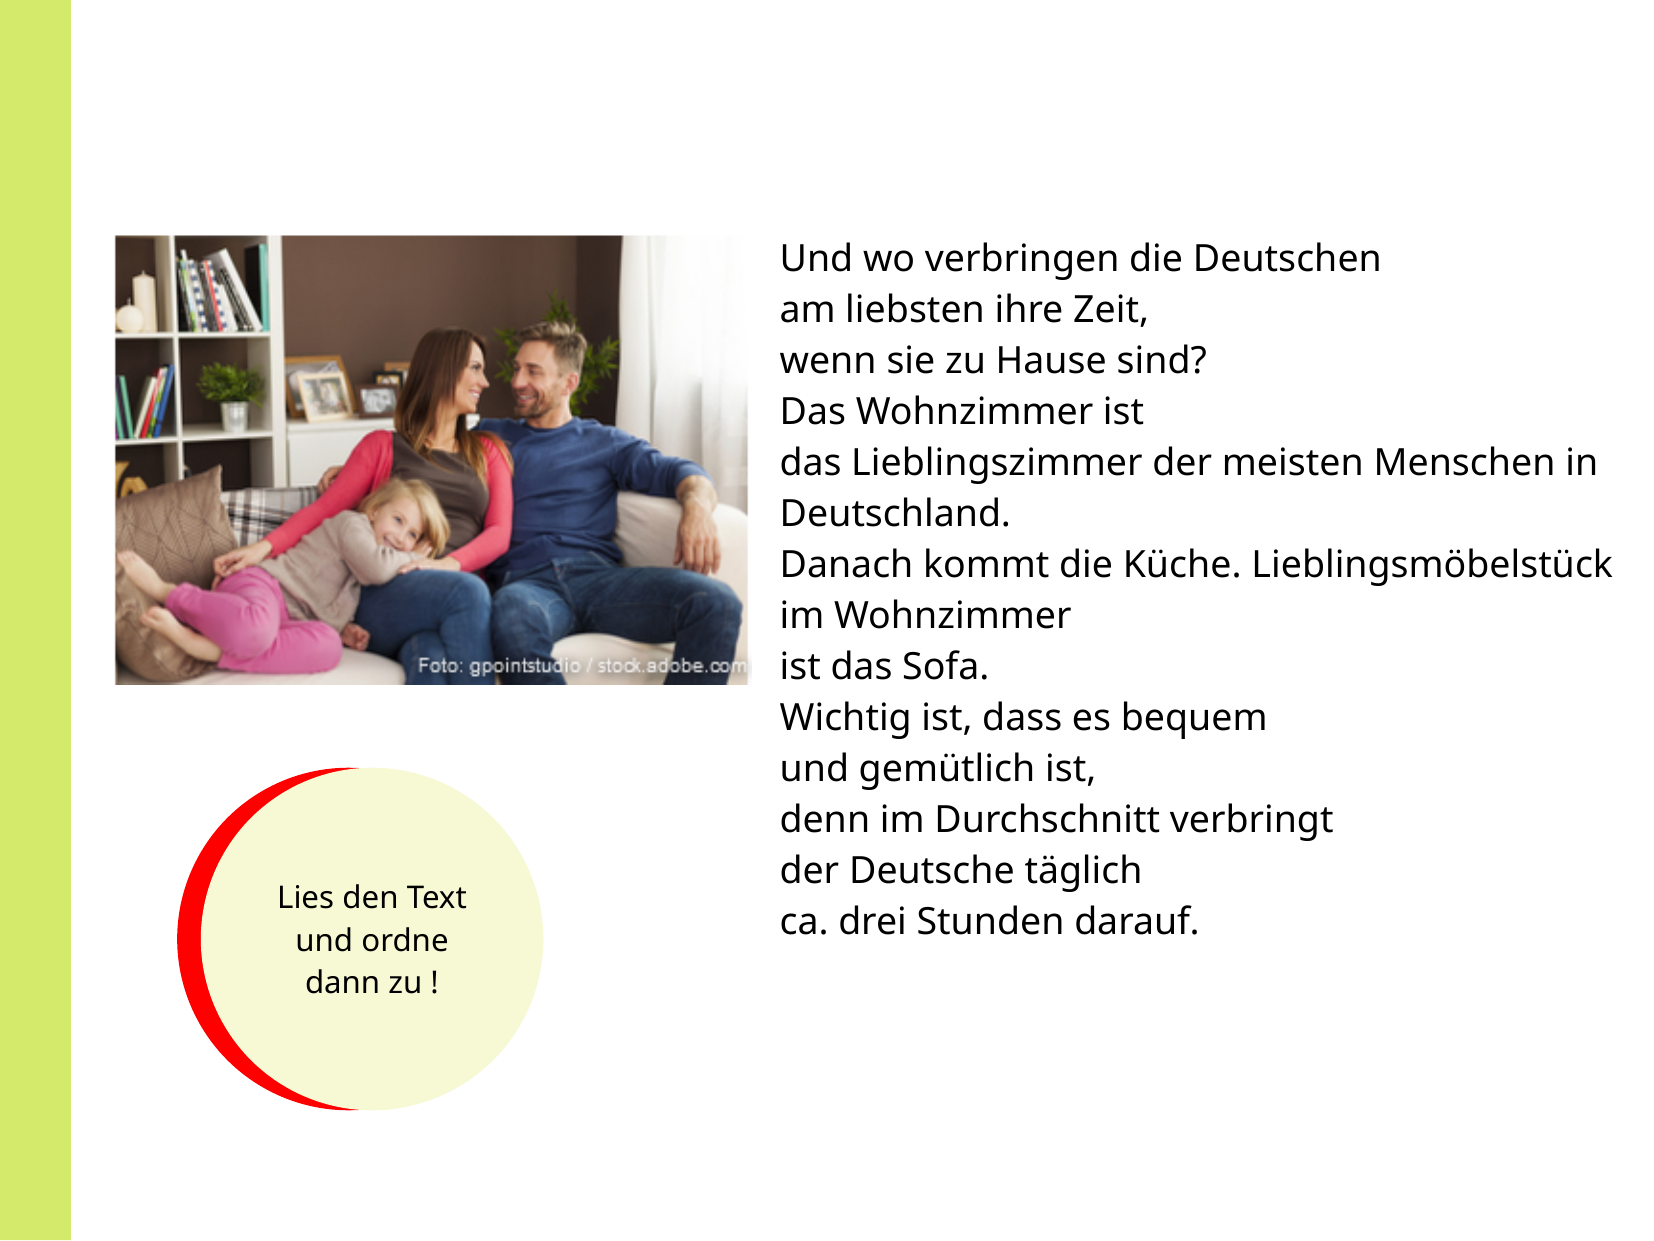

# Und wo verbringen die Deutschen am liebsten ihre Zeit, wenn sie zu Hause sind? Das Wohnzimmer ist das Lieblingszimmer der meisten Menschen in Deutschland. Danach kommt die Küche. Lieblingsmöbelstück im Wohnzimmer ist das Sofa. Wichtig ist, dass es bequem und gemütlich ist, denn im Durchschnitt verbringt der Deutsche täglich ca. drei Stunden darauf.
Lies den Text
und ordne
dann zu !